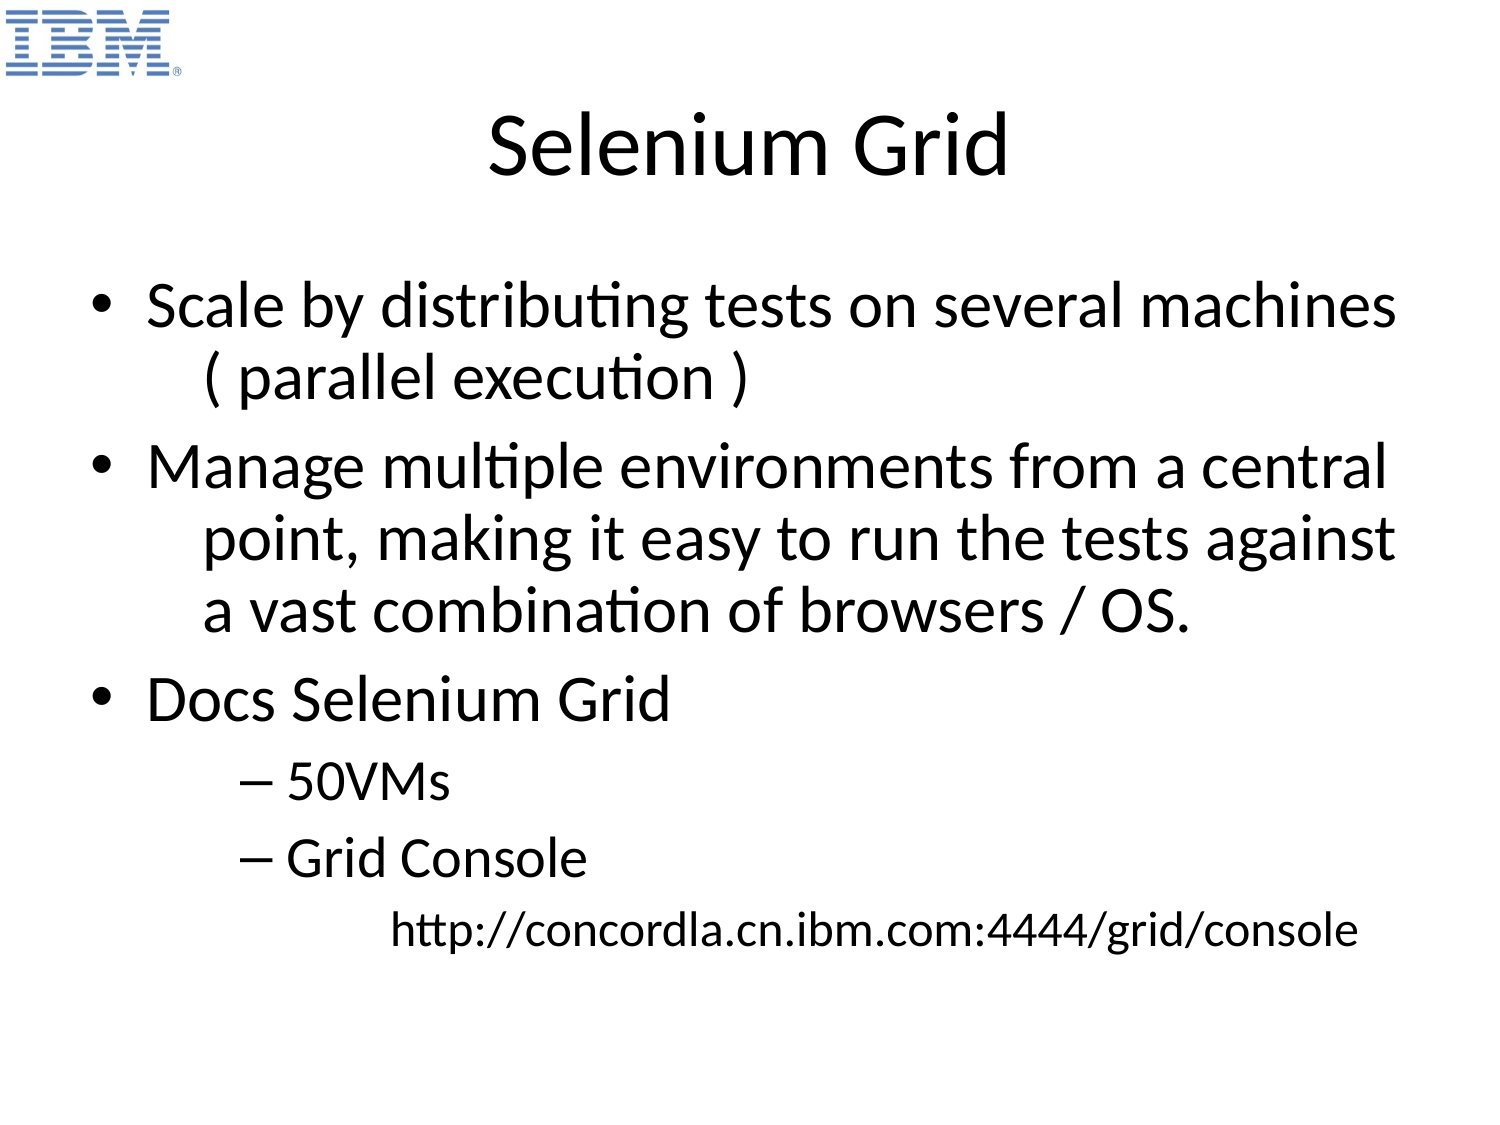

# Selenium Grid
Scale by distributing tests on several machines ( parallel execution )
Manage multiple environments from a central point, making it easy to run the tests against a vast combination of browsers / OS.
Docs Selenium Grid
50VMs
Grid Console
http://concordla.cn.ibm.com:4444/grid/console